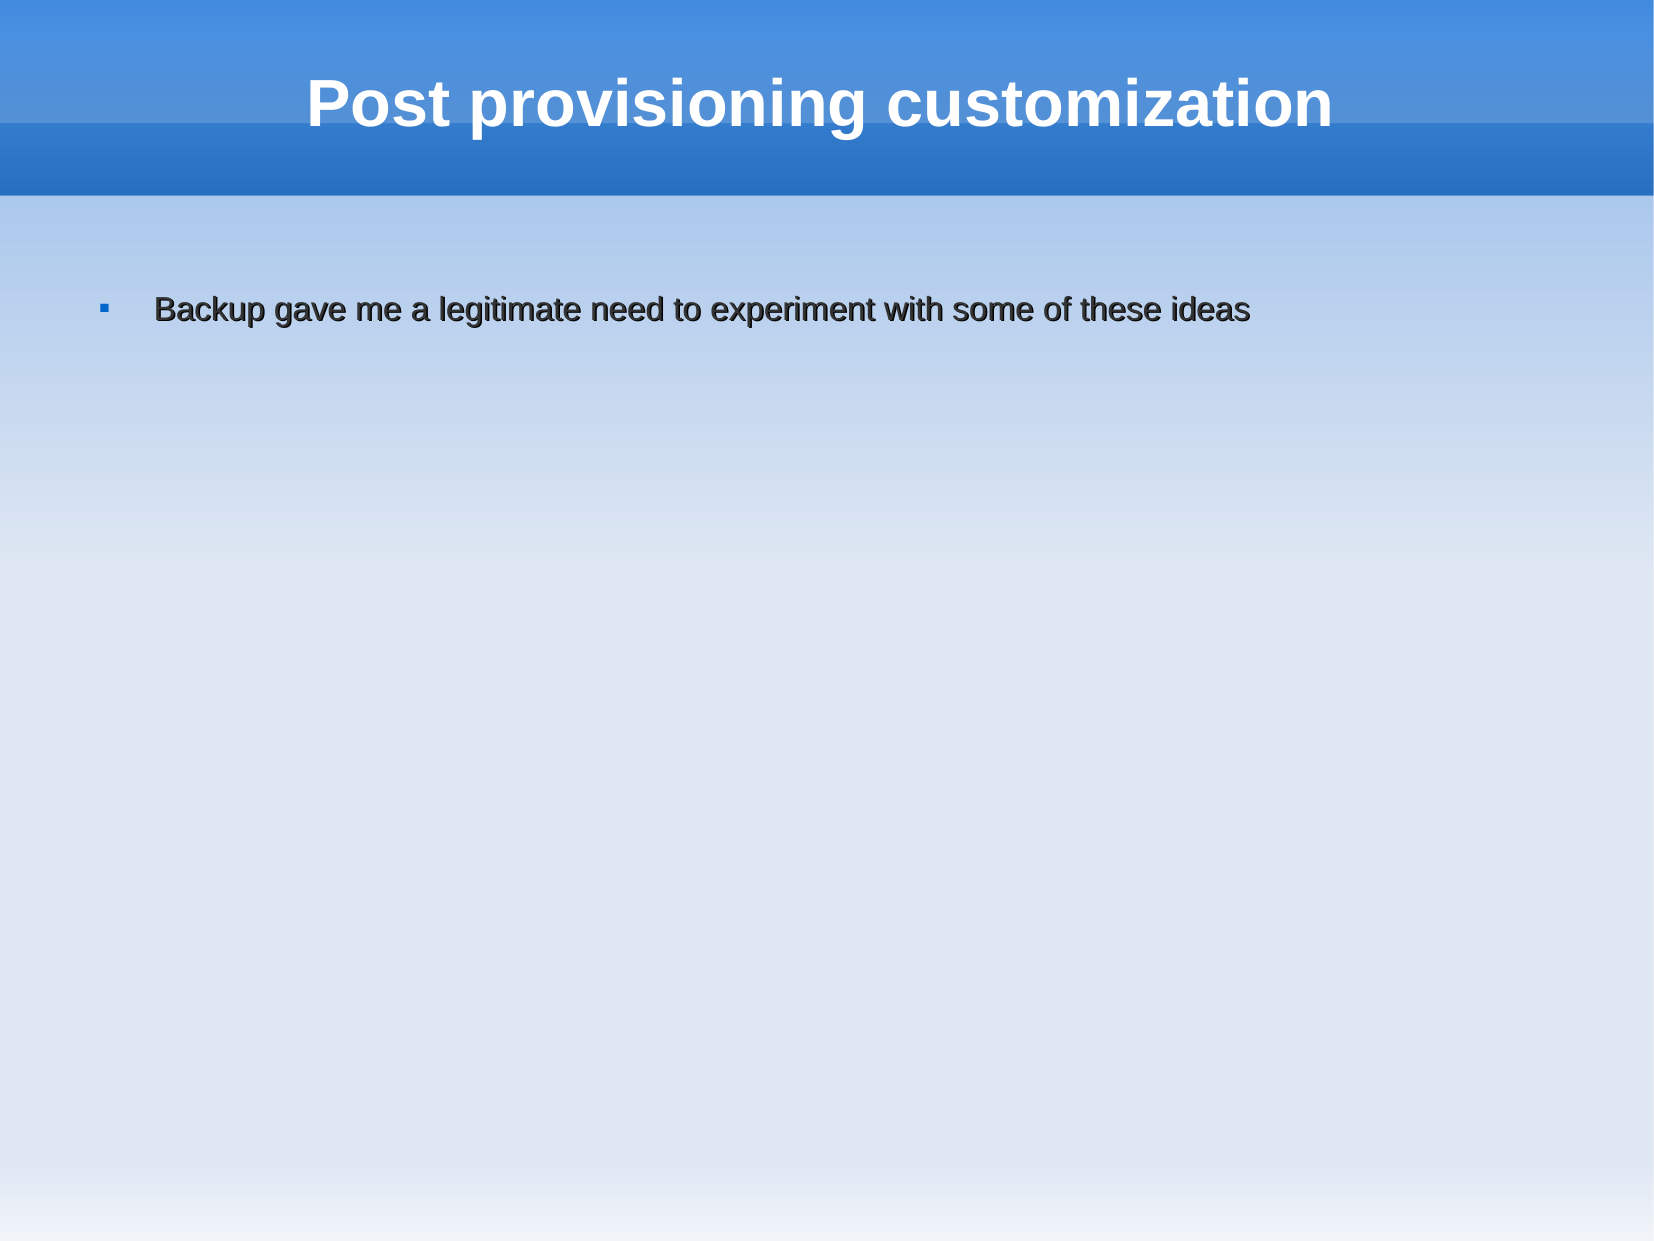

# Post provisioning customization
Backup gave me a legitimate need to experiment with some of these ideas